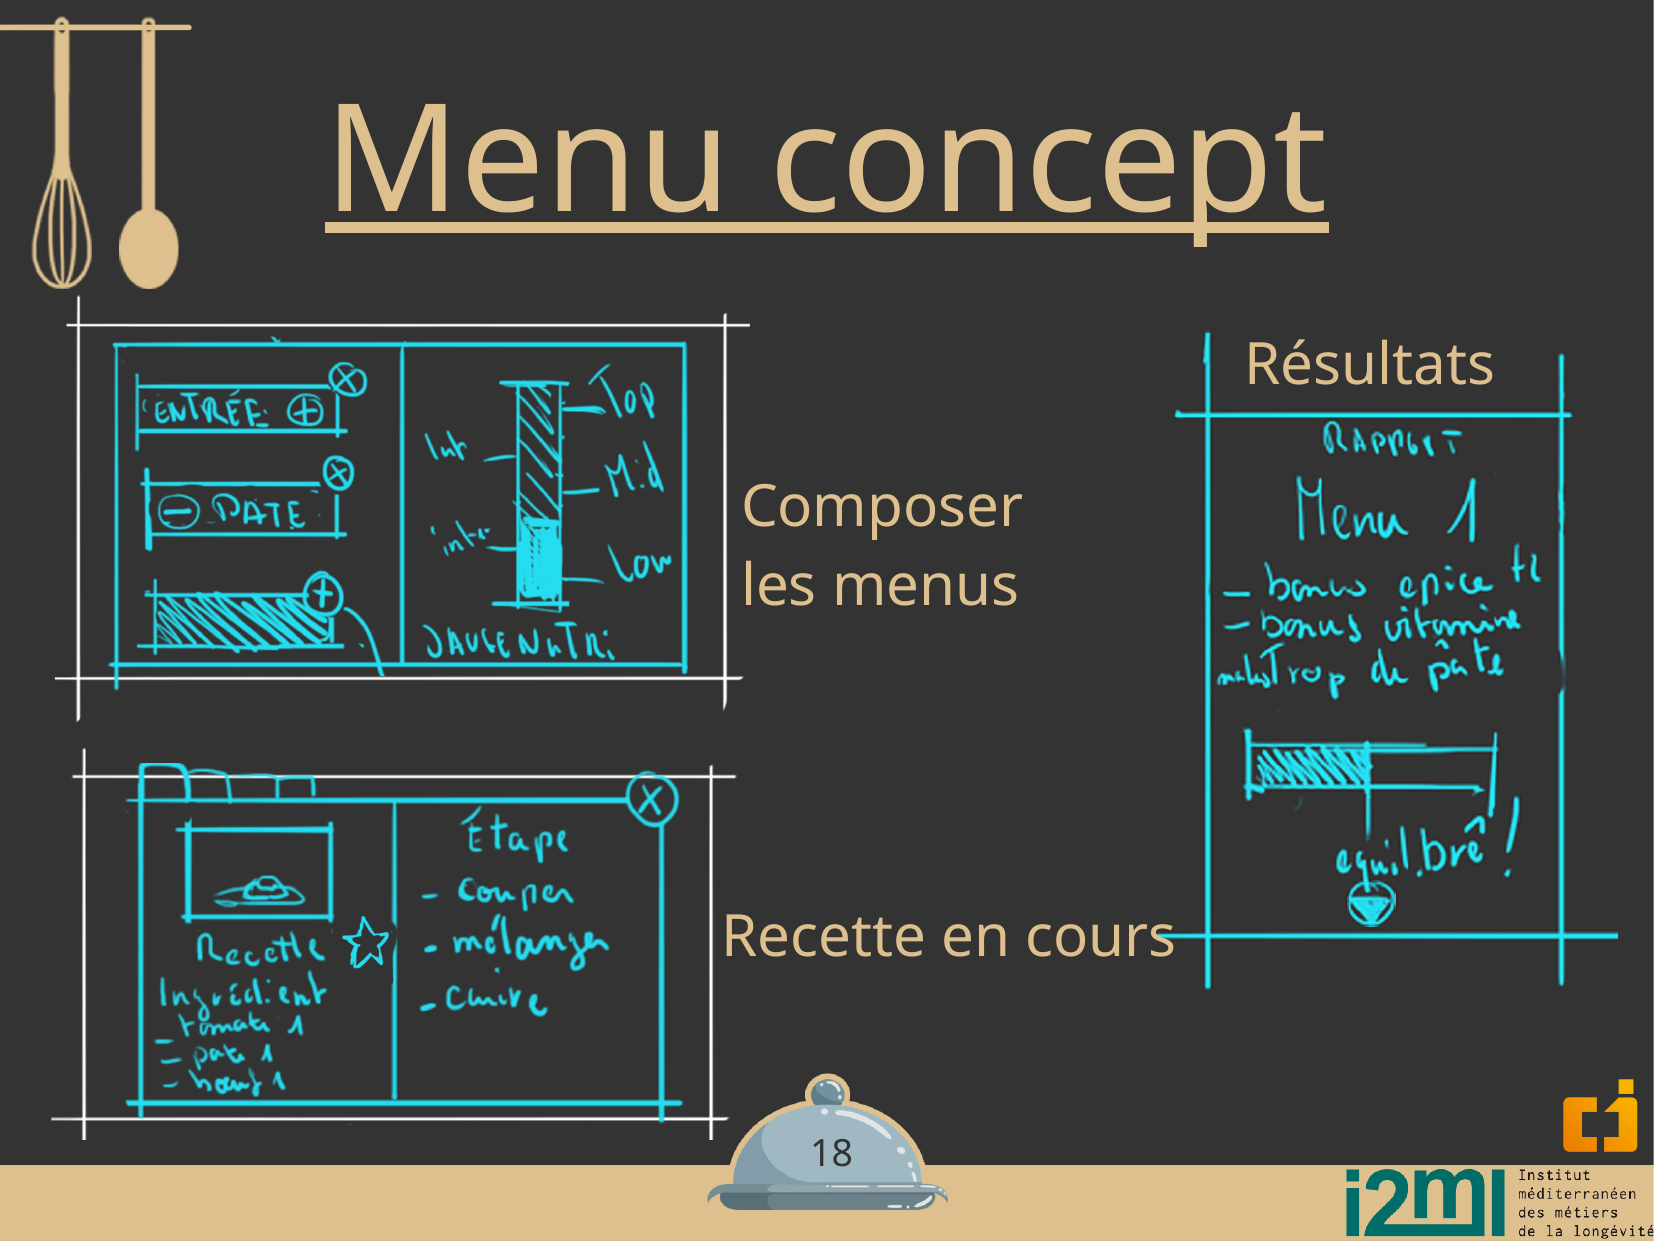

# Menu concept
Résultats
Composer les menus
Recette en cours